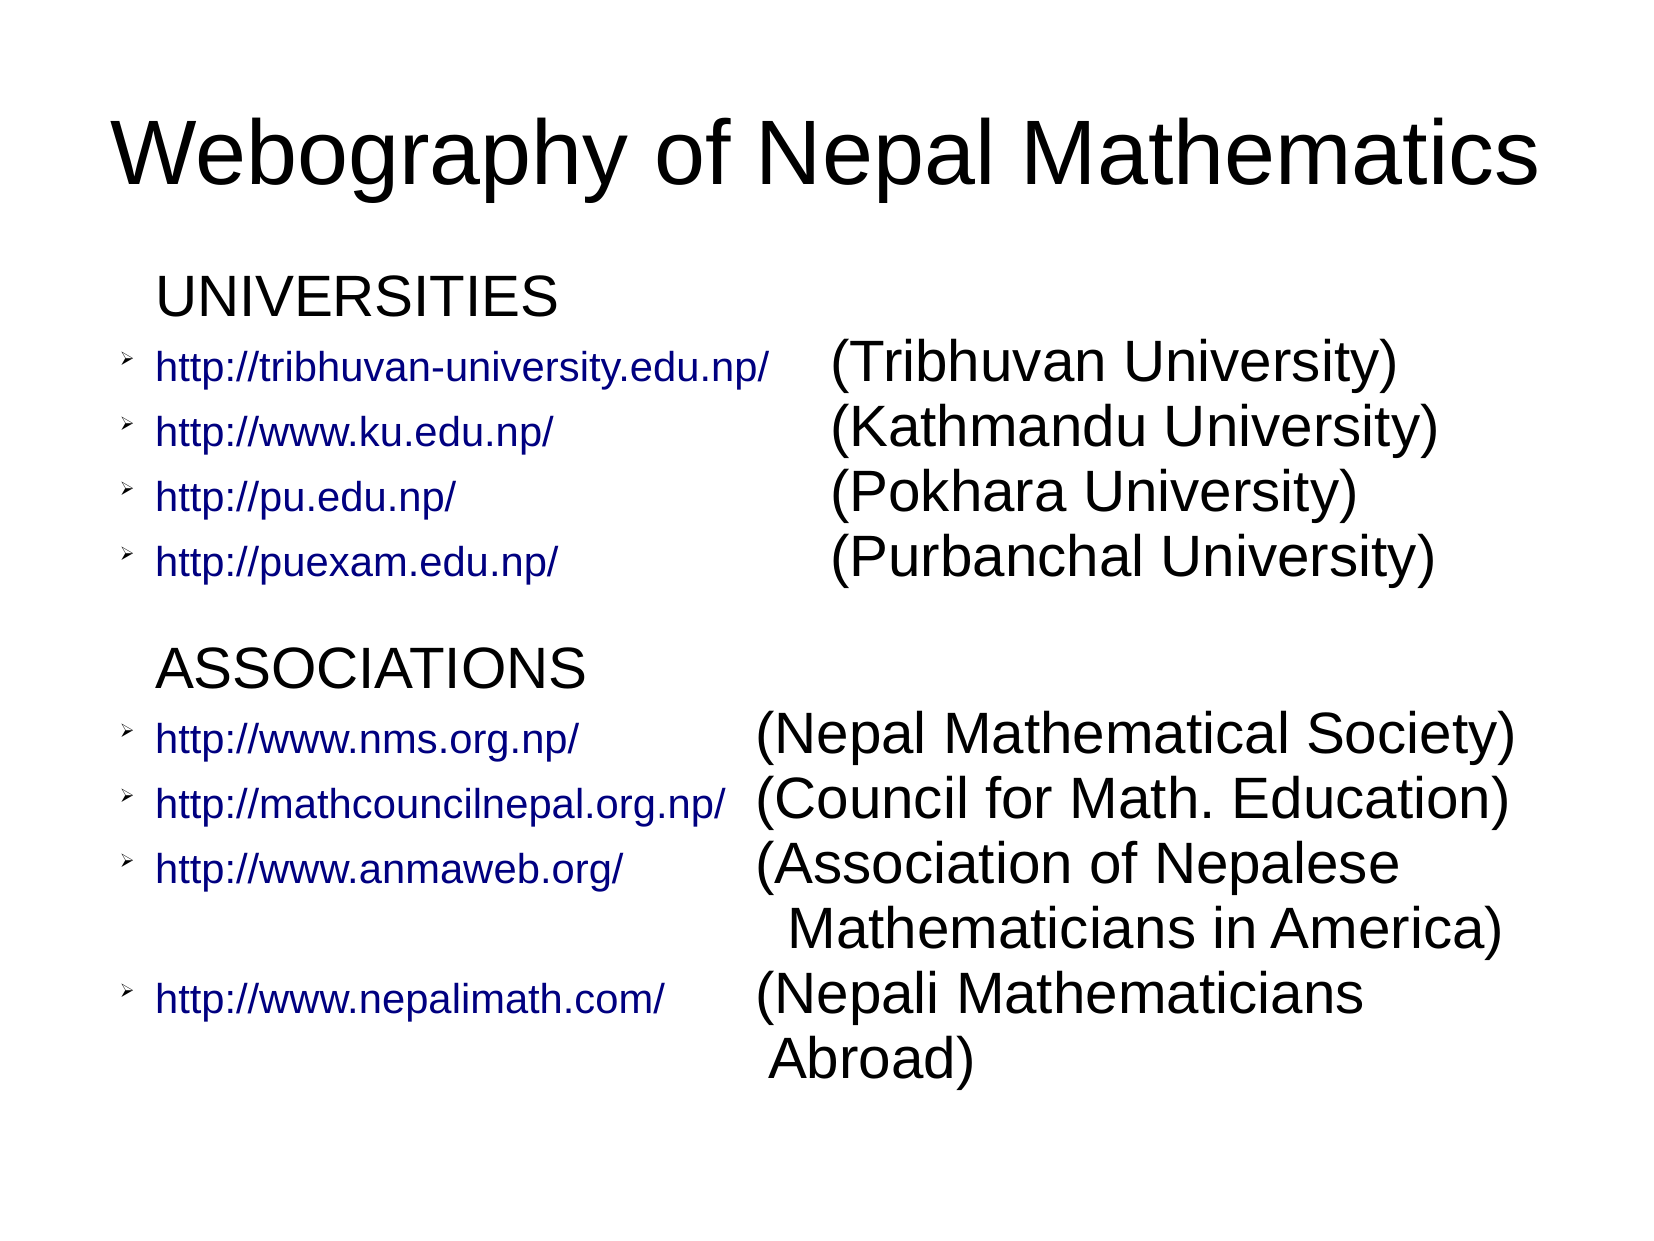

# Webography of Nepal Mathematics
UNIVERSITIES
http://tribhuvan-university.edu.np/ 	(Tribhuvan University)
http://www.ku.edu.np/ 				(Kathmandu University)
http://pu.edu.np/					(Pokhara University)
http://puexam.edu.np/				(Purbanchal University)
ASSOCIATIONS
http://www.nms.org.np/ 			(Nepal Mathematical Society)
http://mathcouncilnepal.org.np/ 	(Council for Math. Education)
http://www.anmaweb.org/ 		(Association of Nepalese
								 Mathematicians in America)
http://www.nepalimath.com/ 	(Nepali Mathematicians
								 Abroad)